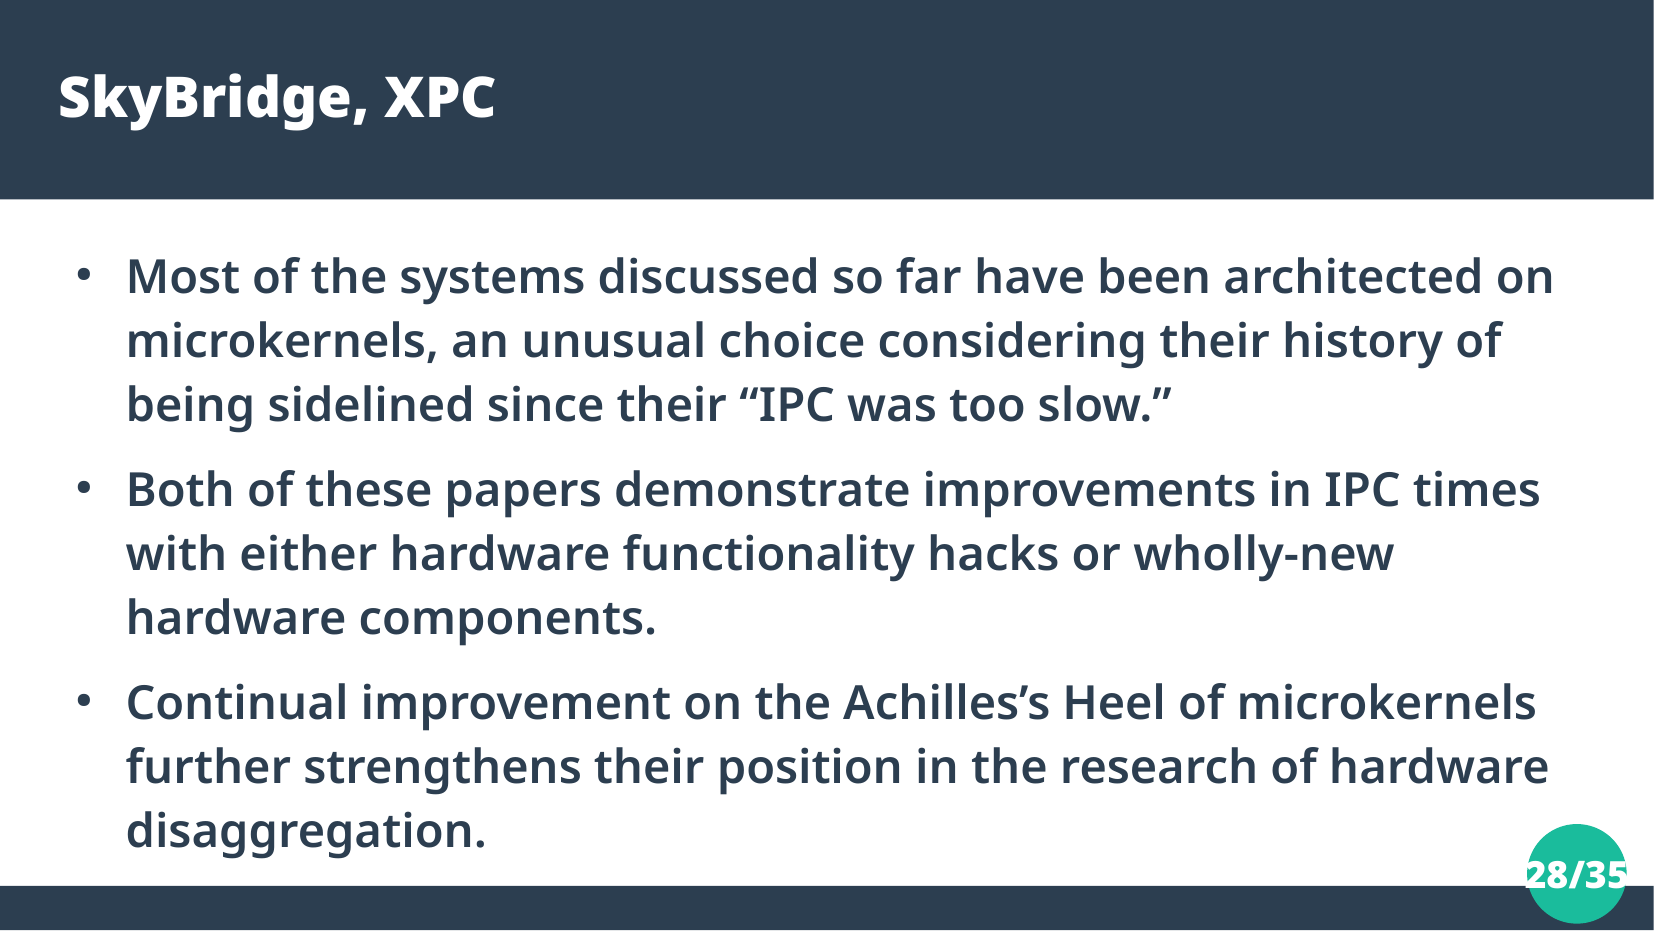

# SkyBridge, XPC
Most of the systems discussed so far have been architected on microkernels, an unusual choice considering their history of being sidelined since their “IPC was too slow.”
Both of these papers demonstrate improvements in IPC times with either hardware functionality hacks or wholly-new hardware components.
Continual improvement on the Achilles’s Heel of microkernels further strengthens their position in the research of hardware disaggregation.